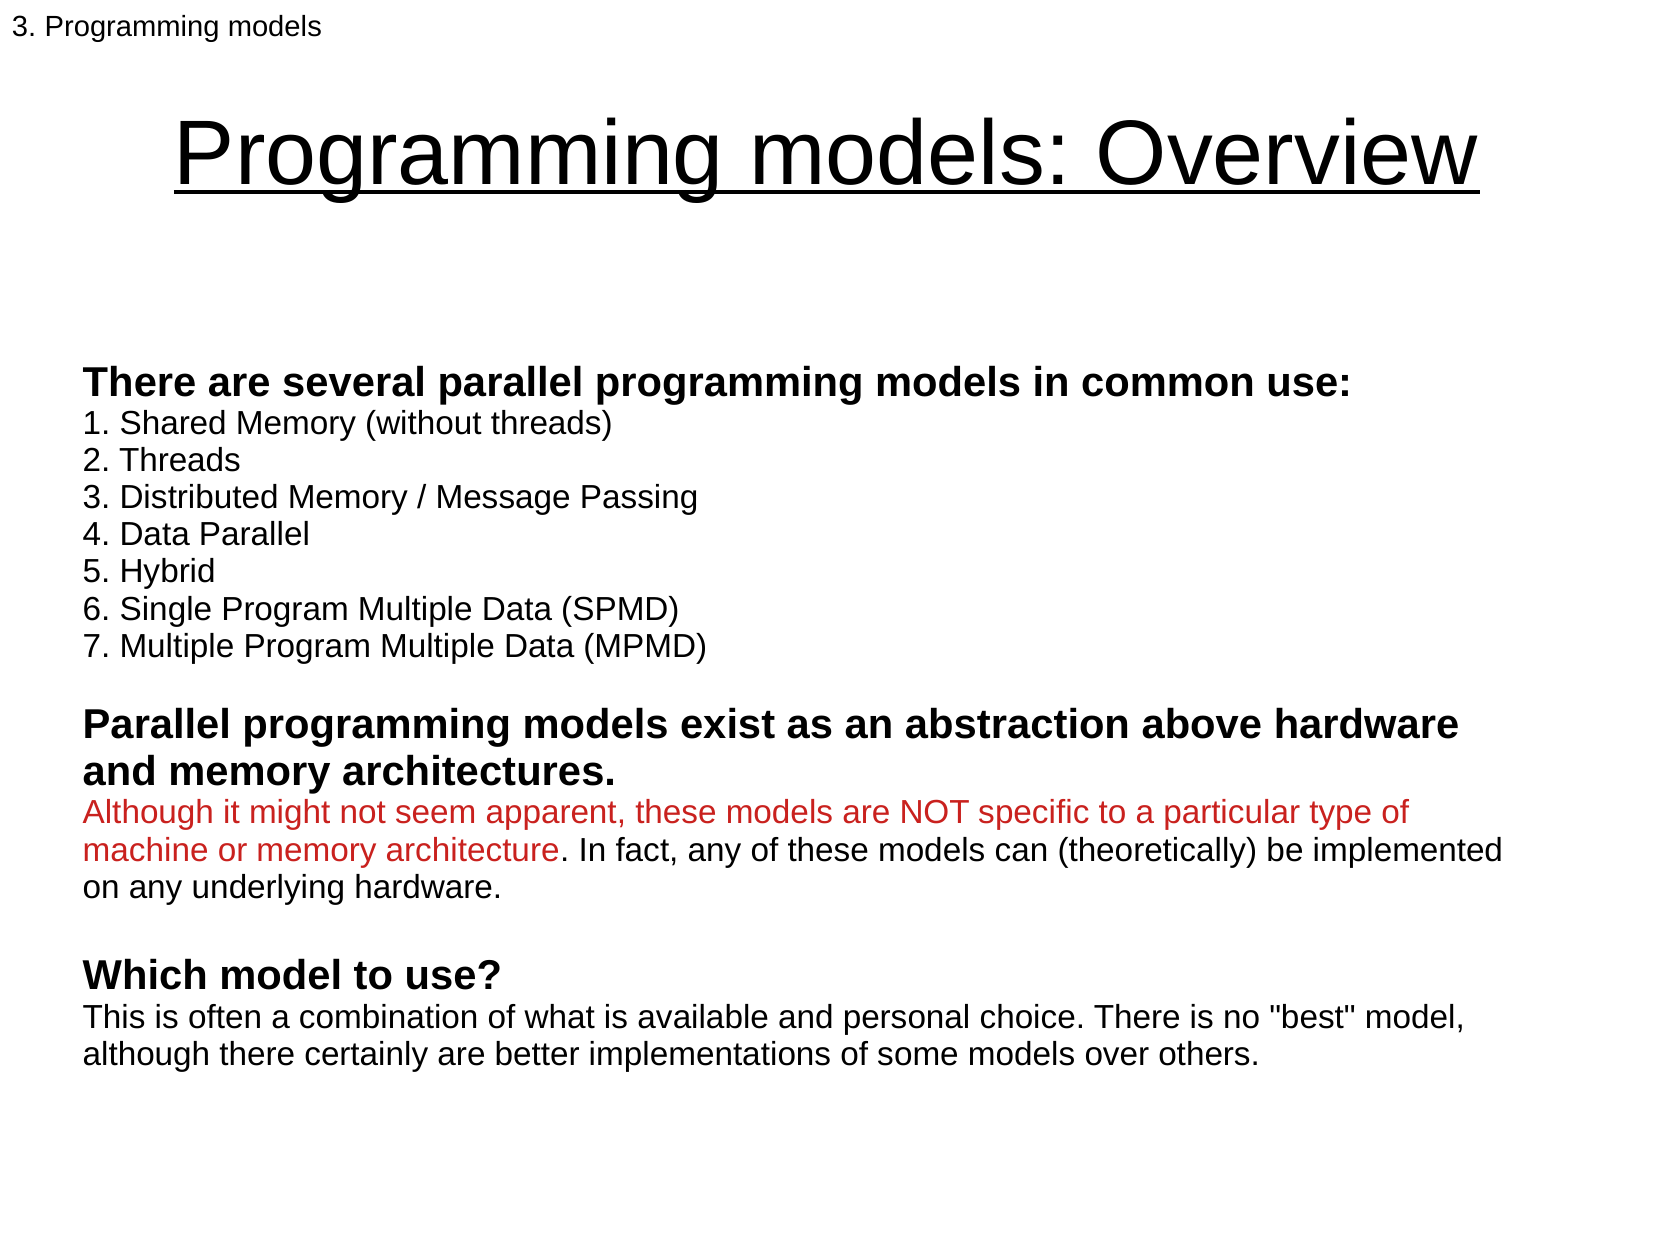

3. Programming models
# Programming models: Overview
There are several parallel programming models in common use:
1. Shared Memory (without threads)
2. Threads
3. Distributed Memory / Message Passing
4. Data Parallel
5. Hybrid
6. Single Program Multiple Data (SPMD)
7. Multiple Program Multiple Data (MPMD)
Parallel programming models exist as an abstraction above hardware and memory architectures.
Although it might not seem apparent, these models are NOT specific to a particular type of machine or memory architecture. In fact, any of these models can (theoretically) be implemented on any underlying hardware.
Which model to use?
This is often a combination of what is available and personal choice. There is no "best" model, although there certainly are better implementations of some models over others.